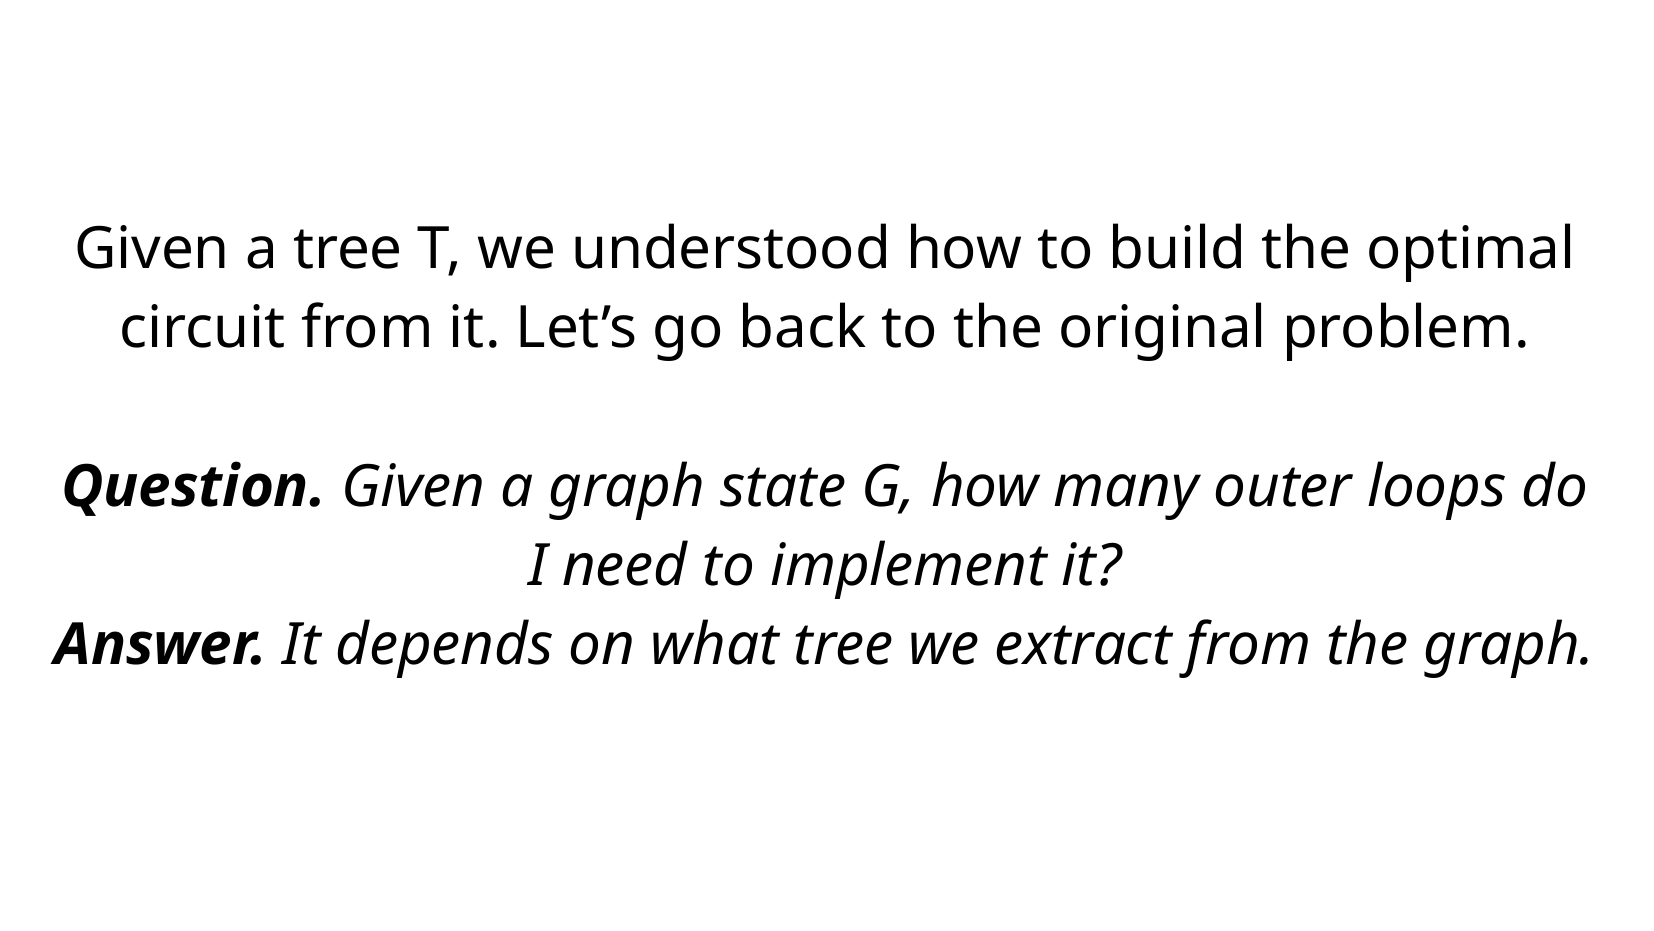

Given a tree T, we understood how to build the optimal circuit from it. Let’s go back to the original problem.
Question. Given a graph state G, how many outer loops do I need to implement it?
Answer. It depends on what tree we extract from the graph.